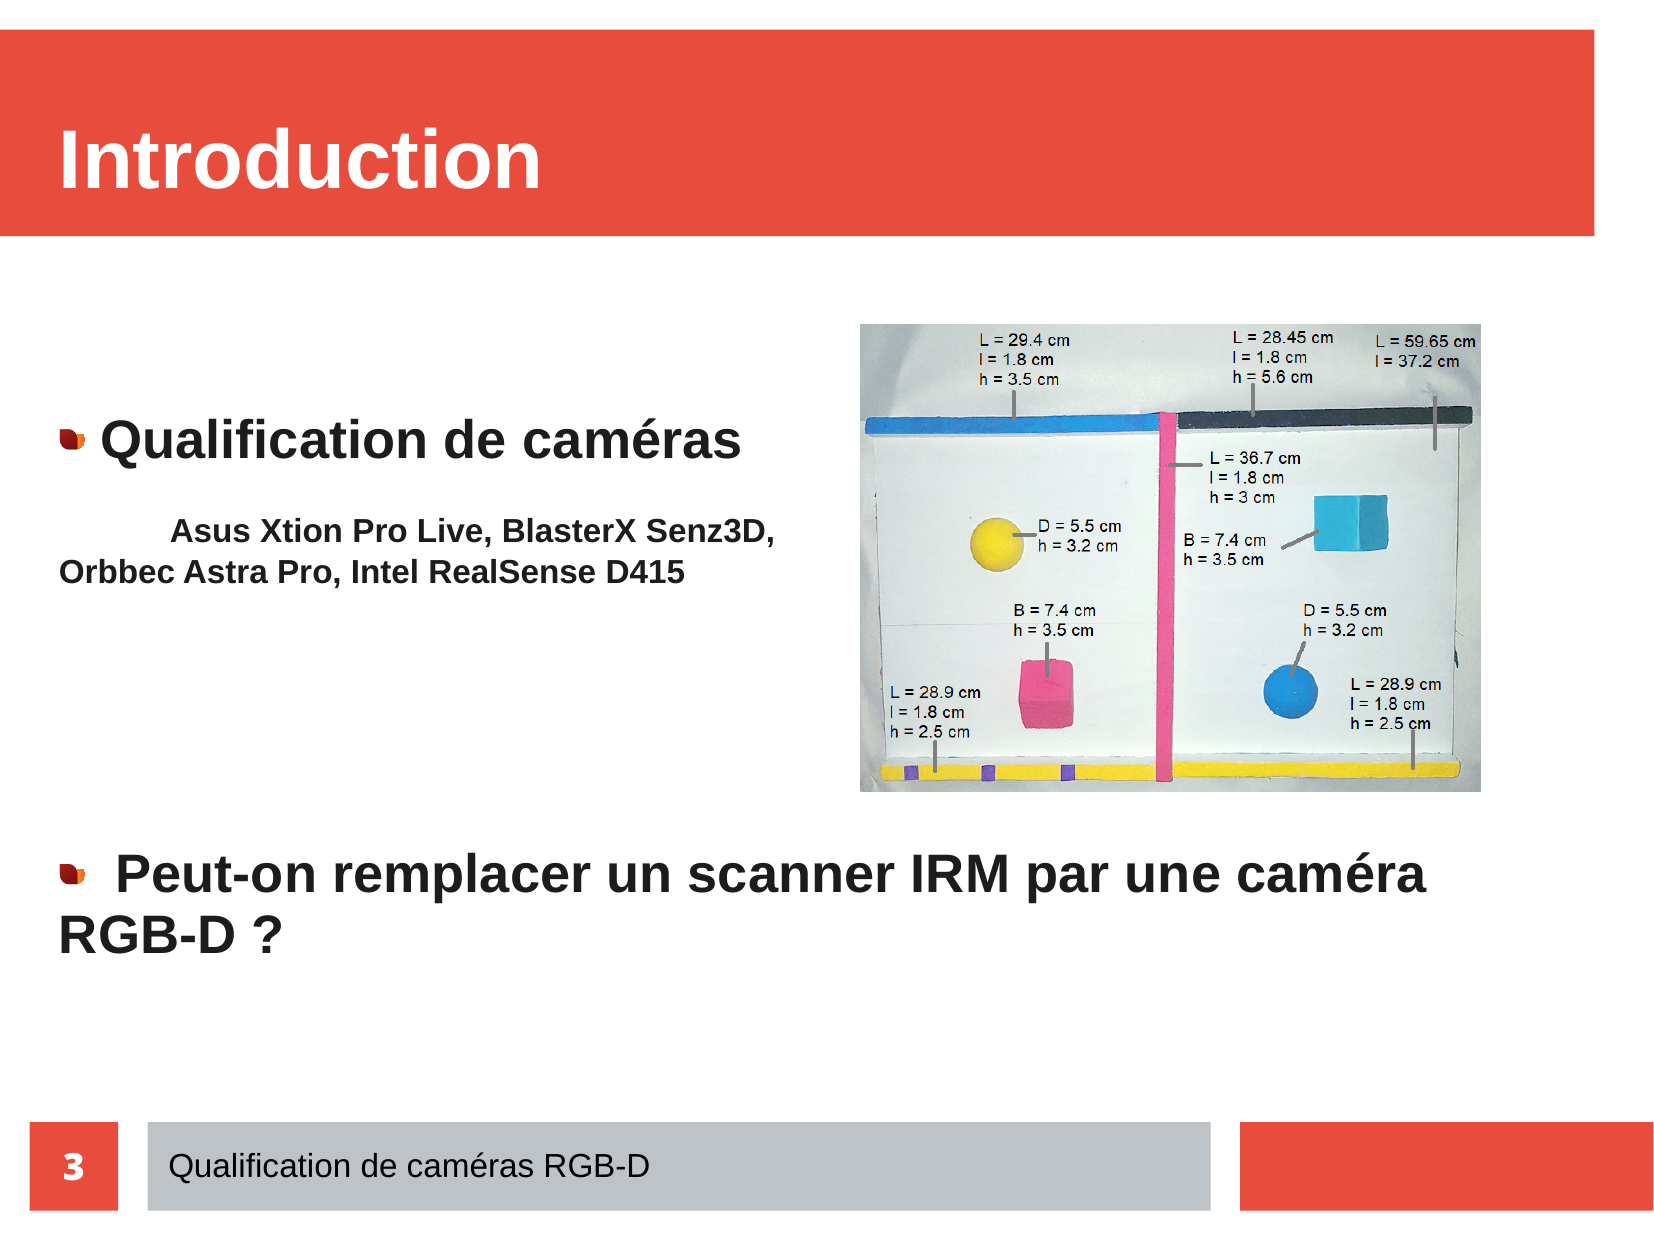

# Introduction
 Qualification de caméras
 Asus Xtion Pro Live, BlasterX Senz3D, Orbbec Astra Pro, Intel RealSense D415
 Peut-on remplacer un scanner IRM par une caméra RGB-D ?
3
Qualification de caméras RGB-D